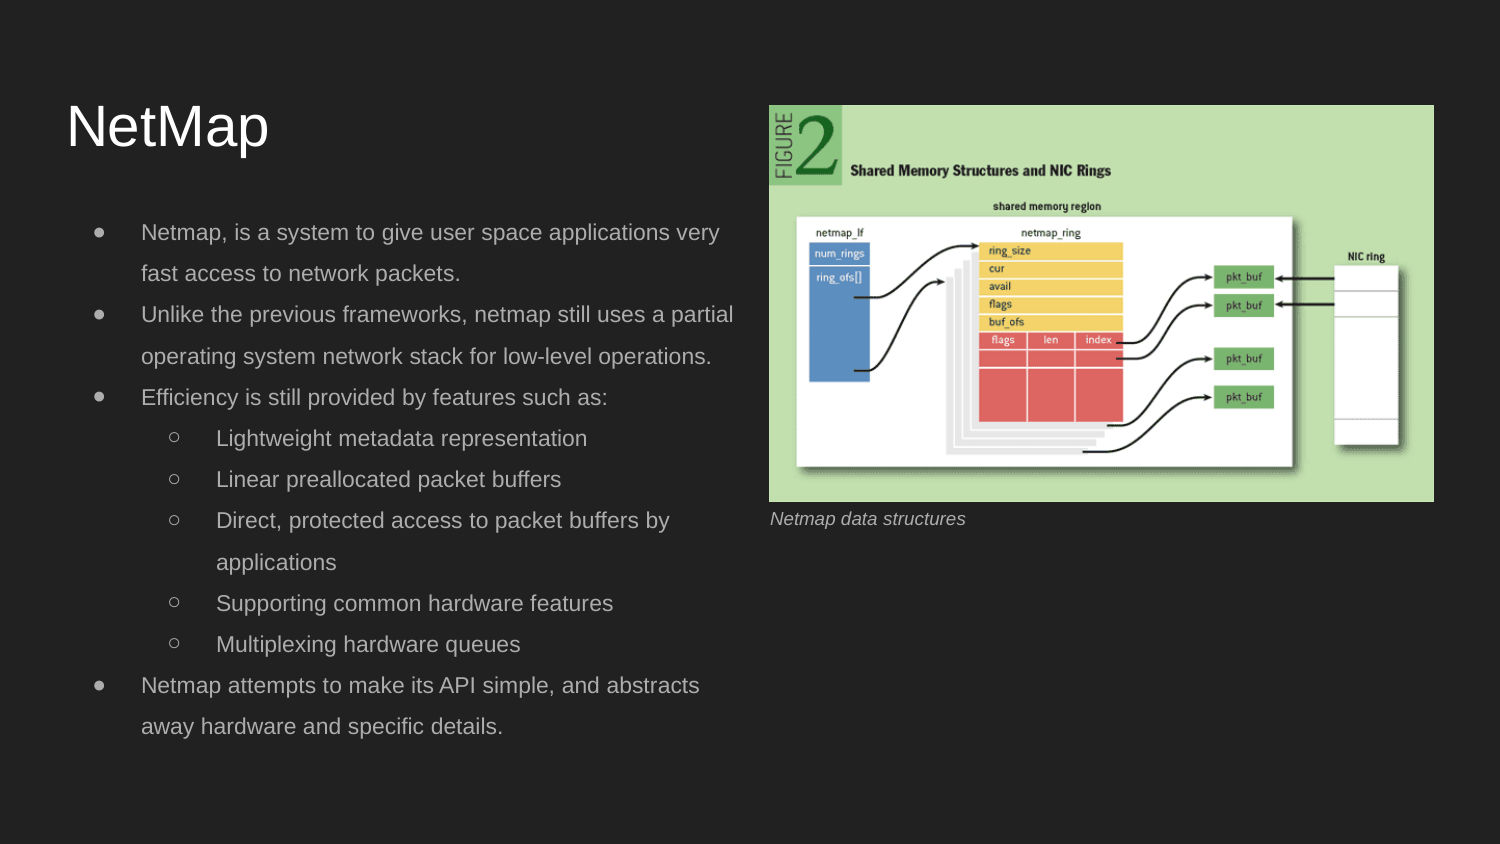

# NetMap
Netmap, is a system to give user space applications very fast access to network packets.
Unlike the previous frameworks, netmap still uses a partial operating system network stack for low-level operations.
Efficiency is still provided by features such as:
Lightweight metadata representation
Linear preallocated packet buffers
Direct, protected access to packet buffers by applications
Supporting common hardware features
Multiplexing hardware queues
Netmap attempts to make its API simple, and abstracts away hardware and specific details.
Netmap data structures